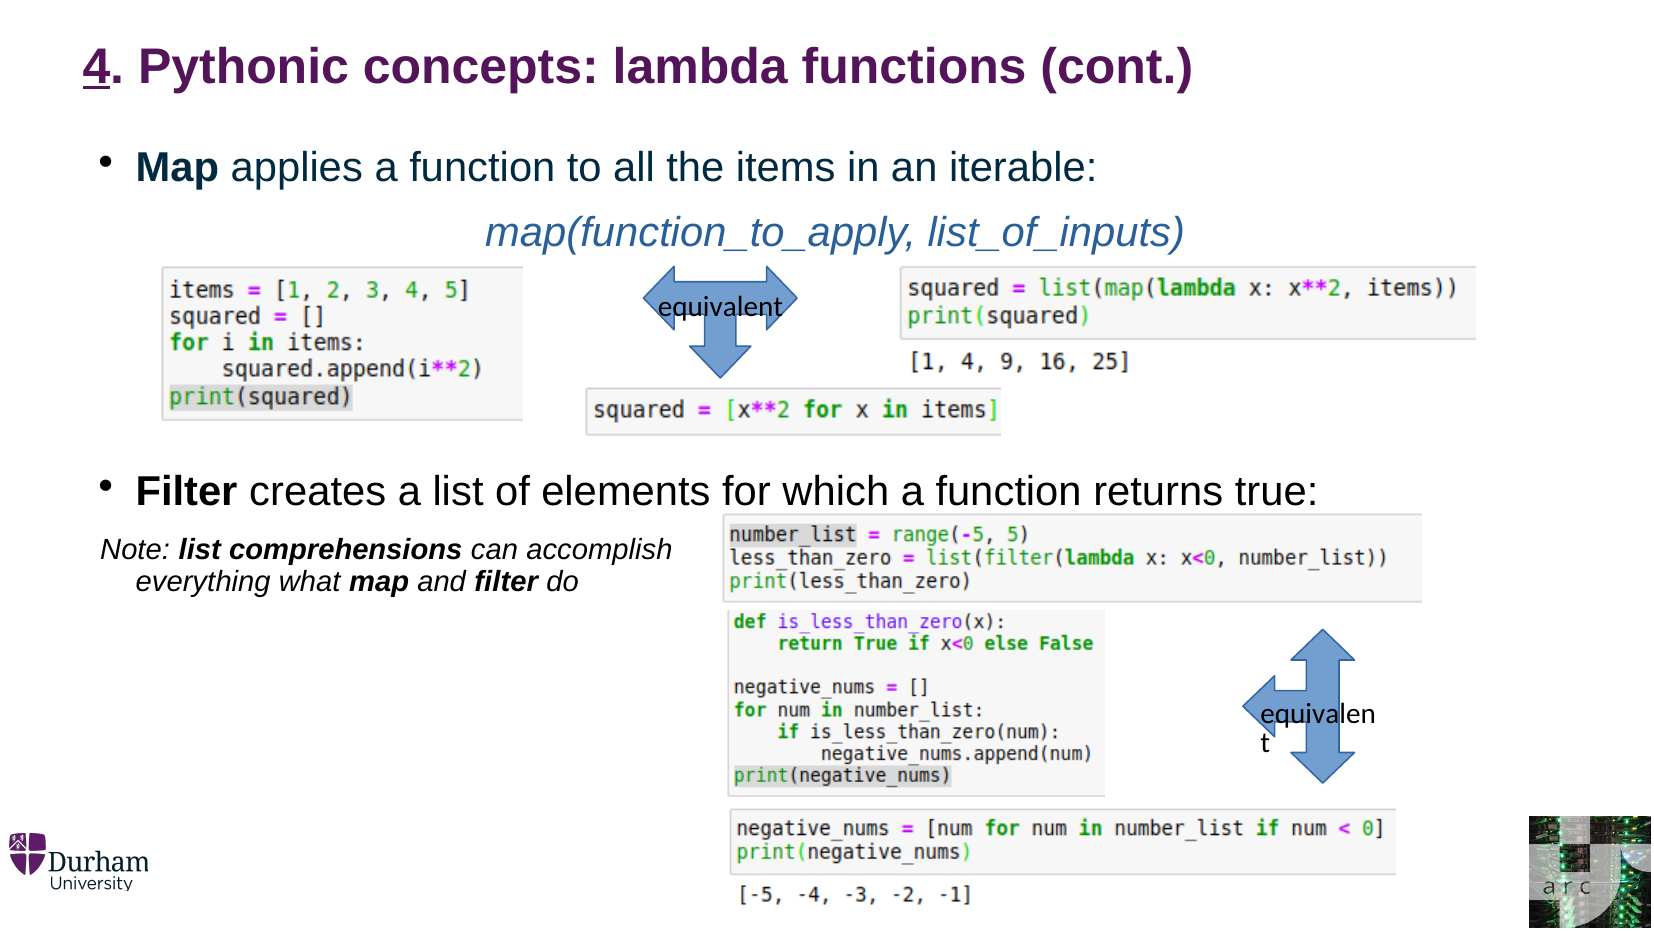

4. Pythonic concepts: lambda functions (cont.)
# Map applies a function to all the items in an iterable:
map(function_to_apply, list_of_inputs)
Filter creates a list of elements for which a function returns true:
Note: list comprehensions can accomplish
everything what map and filter do
equivalent
equivalent